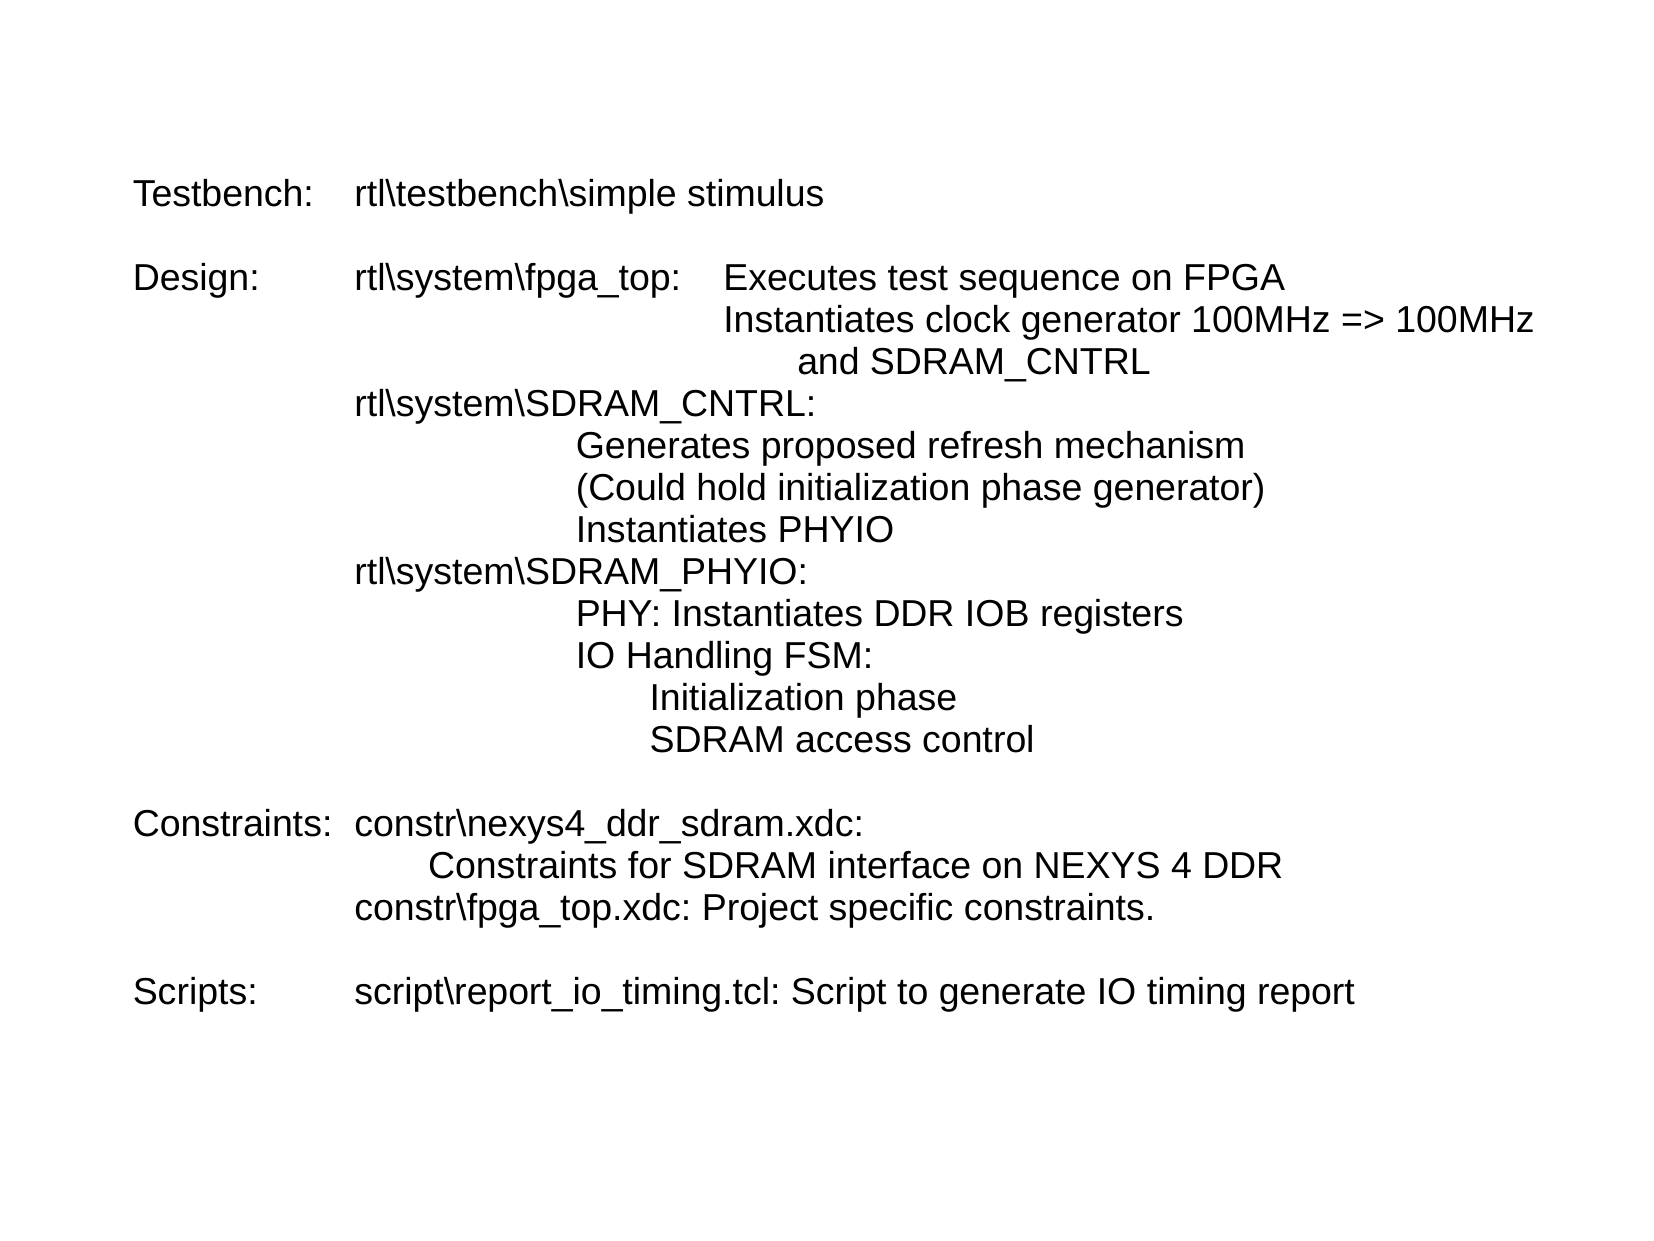

Testbench:	rtl\testbench\simple stimulus
Design:		rtl\system\fpga_top:	Executes test sequence on FPGA
								Instantiates clock generator 100MHz => 100MHz
									and SDRAM_CNTRL
			rtl\system\SDRAM_CNTRL:
						Generates proposed refresh mechanism
						(Could hold initialization phase generator)
						Instantiates PHYIO
			rtl\system\SDRAM_PHYIO:
						PHY: Instantiates DDR IOB registers
						IO Handling FSM:
							Initialization phase
							SDRAM access control
Constraints:	constr\nexys4_ddr_sdram.xdc:
				Constraints for SDRAM interface on NEXYS 4 DDR
			constr\fpga_top.xdc: Project specific constraints.
Scripts:		script\report_io_timing.tcl: Script to generate IO timing report